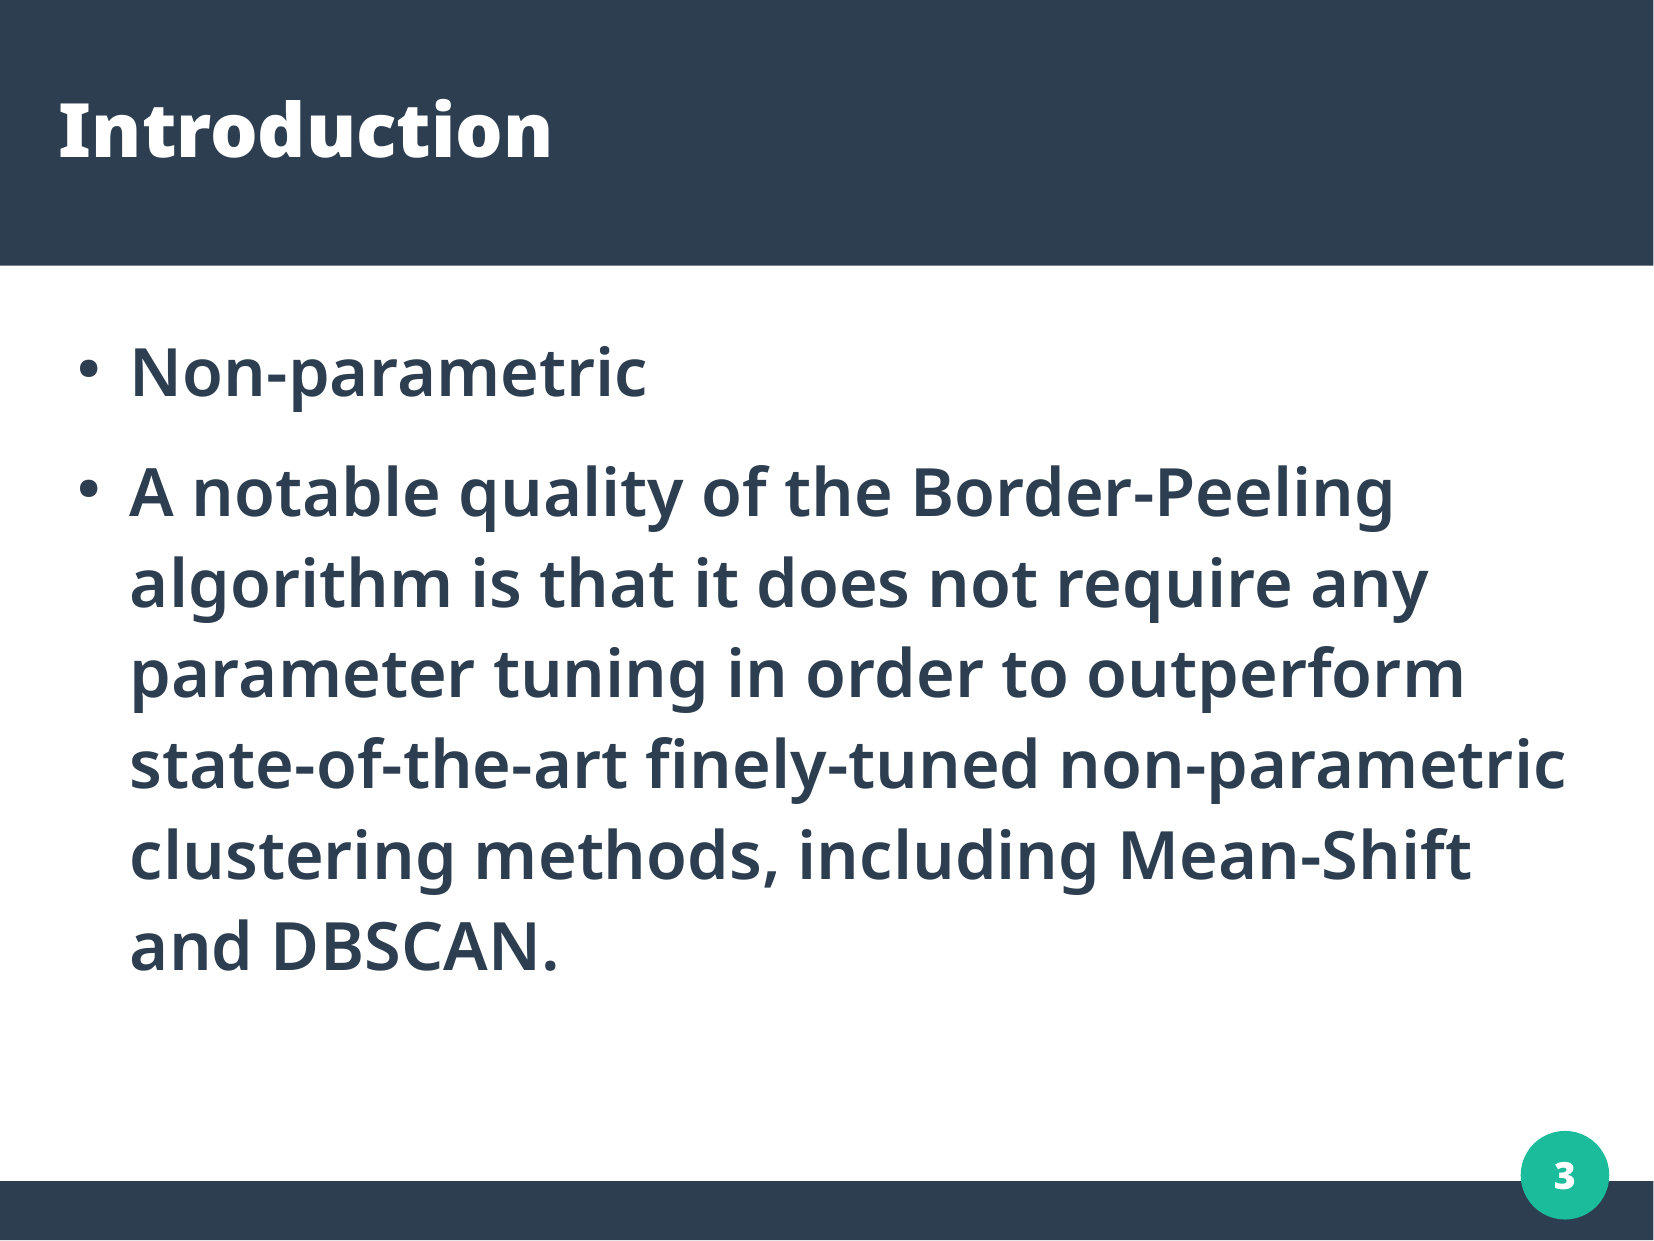

# Introduction
Non-parametric
A notable quality of the Border-Peeling algorithm is that it does not require any parameter tuning in order to outperform state-of-the-art finely-tuned non-parametric clustering methods, including Mean-Shift and DBSCAN.
3